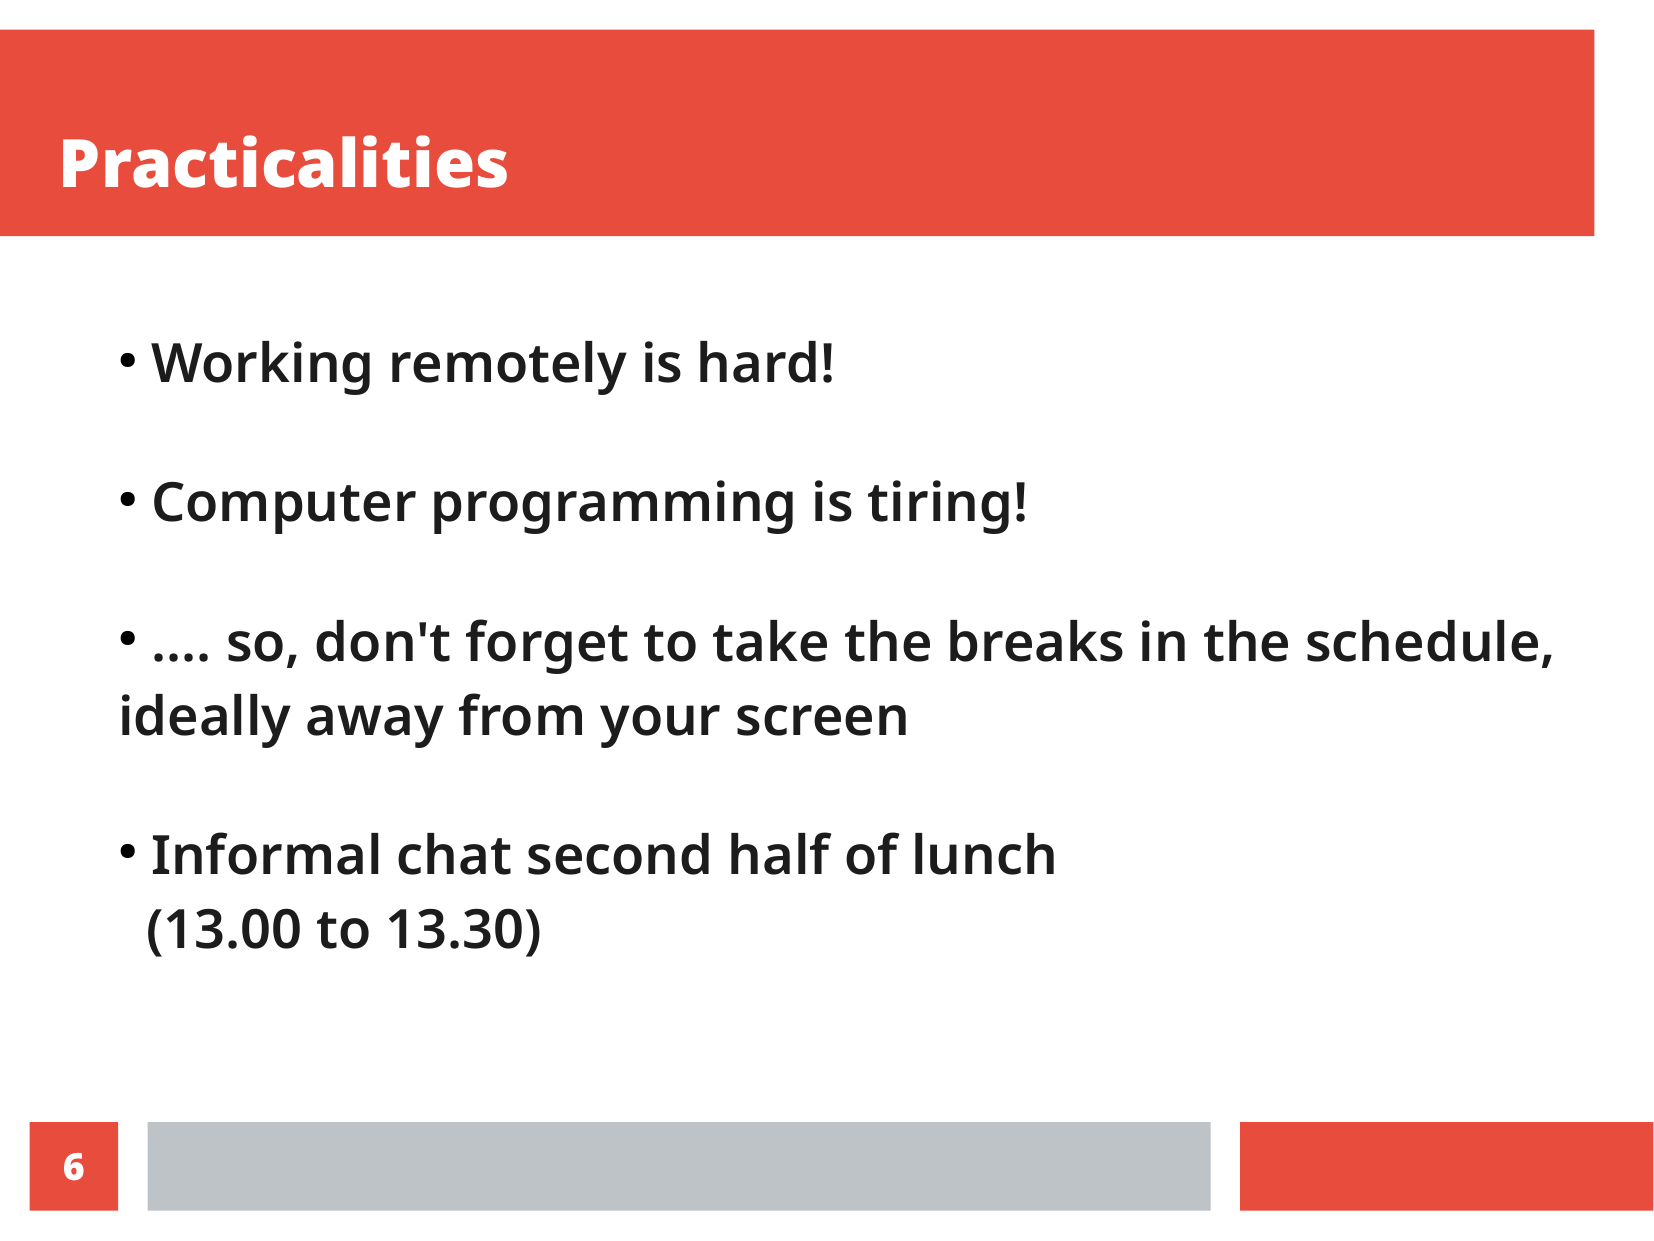

# Practicalities
 Working remotely is hard!
 Computer programming is tiring!
 .... so, don't forget to take the breaks in the schedule, ideally away from your screen
 Informal chat second half of lunch
 (13.00 to 13.30)
6